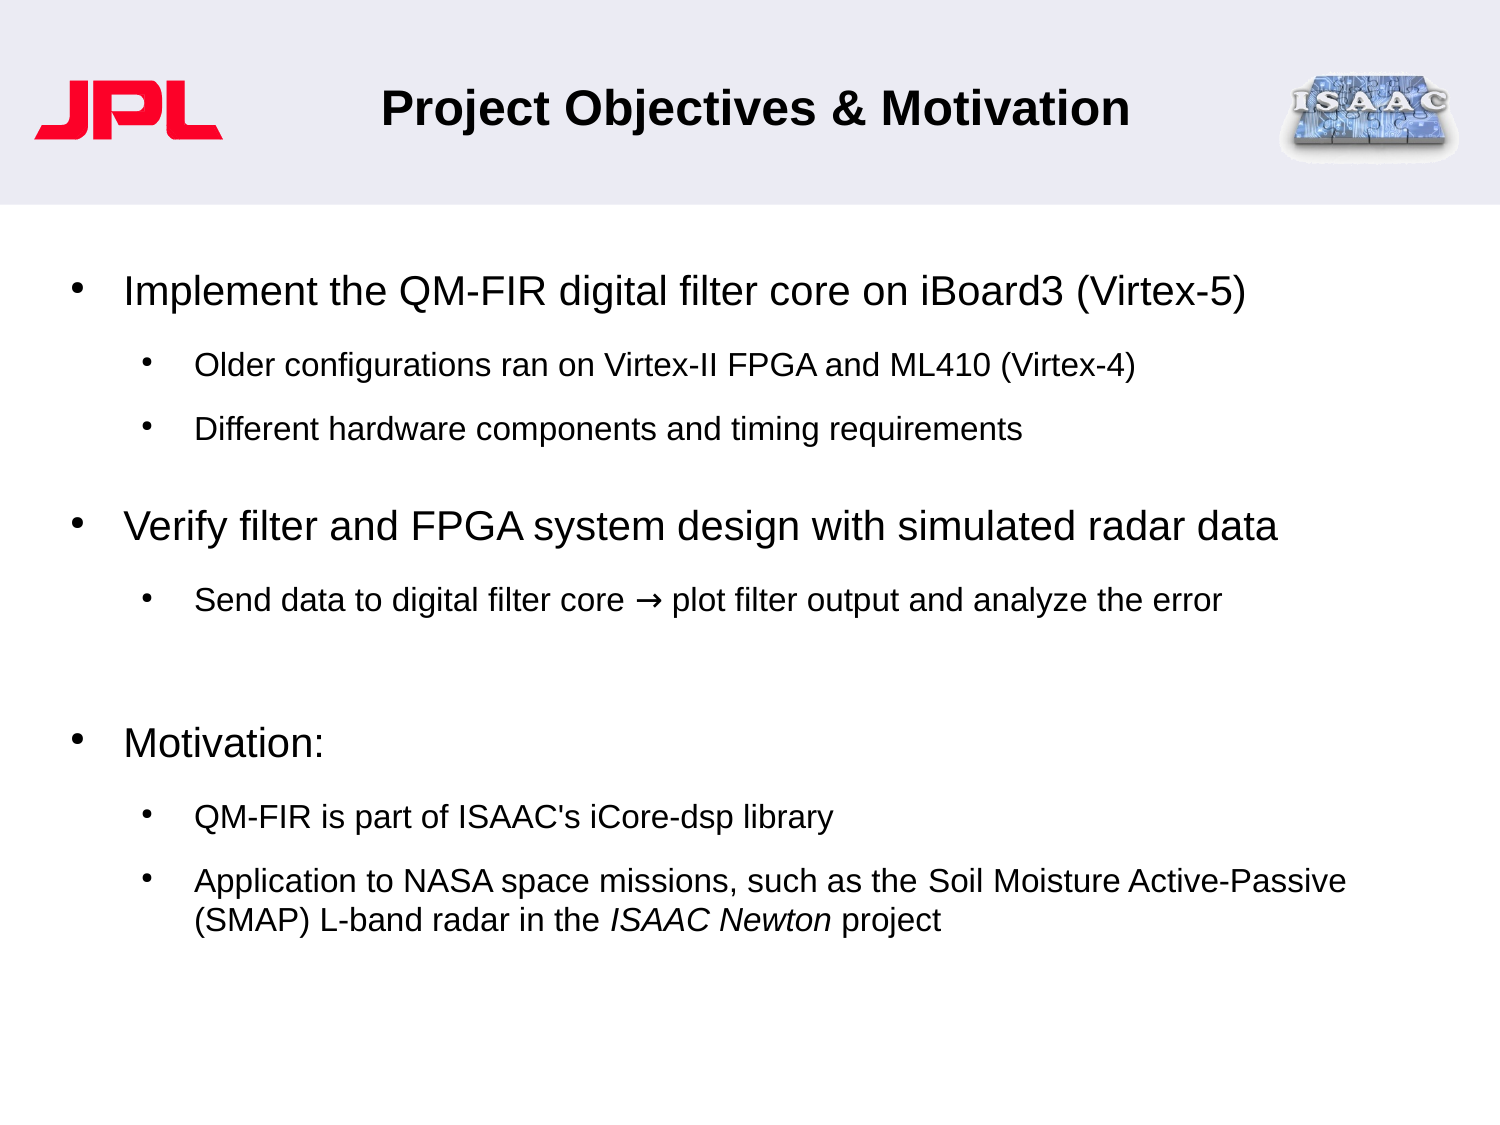

# Project Objectives & Motivation
Implement the QM-FIR digital filter core on iBoard3 (Virtex-5)
Older configurations ran on Virtex-II FPGA and ML410 (Virtex-4)
Different hardware components and timing requirements
Verify filter and FPGA system design with simulated radar data
Send data to digital filter core → plot filter output and analyze the error
Motivation:
QM-FIR is part of ISAAC's iCore-dsp library
Application to NASA space missions, such as the Soil Moisture Active-Passive (SMAP) L-band radar in the ISAAC Newton project